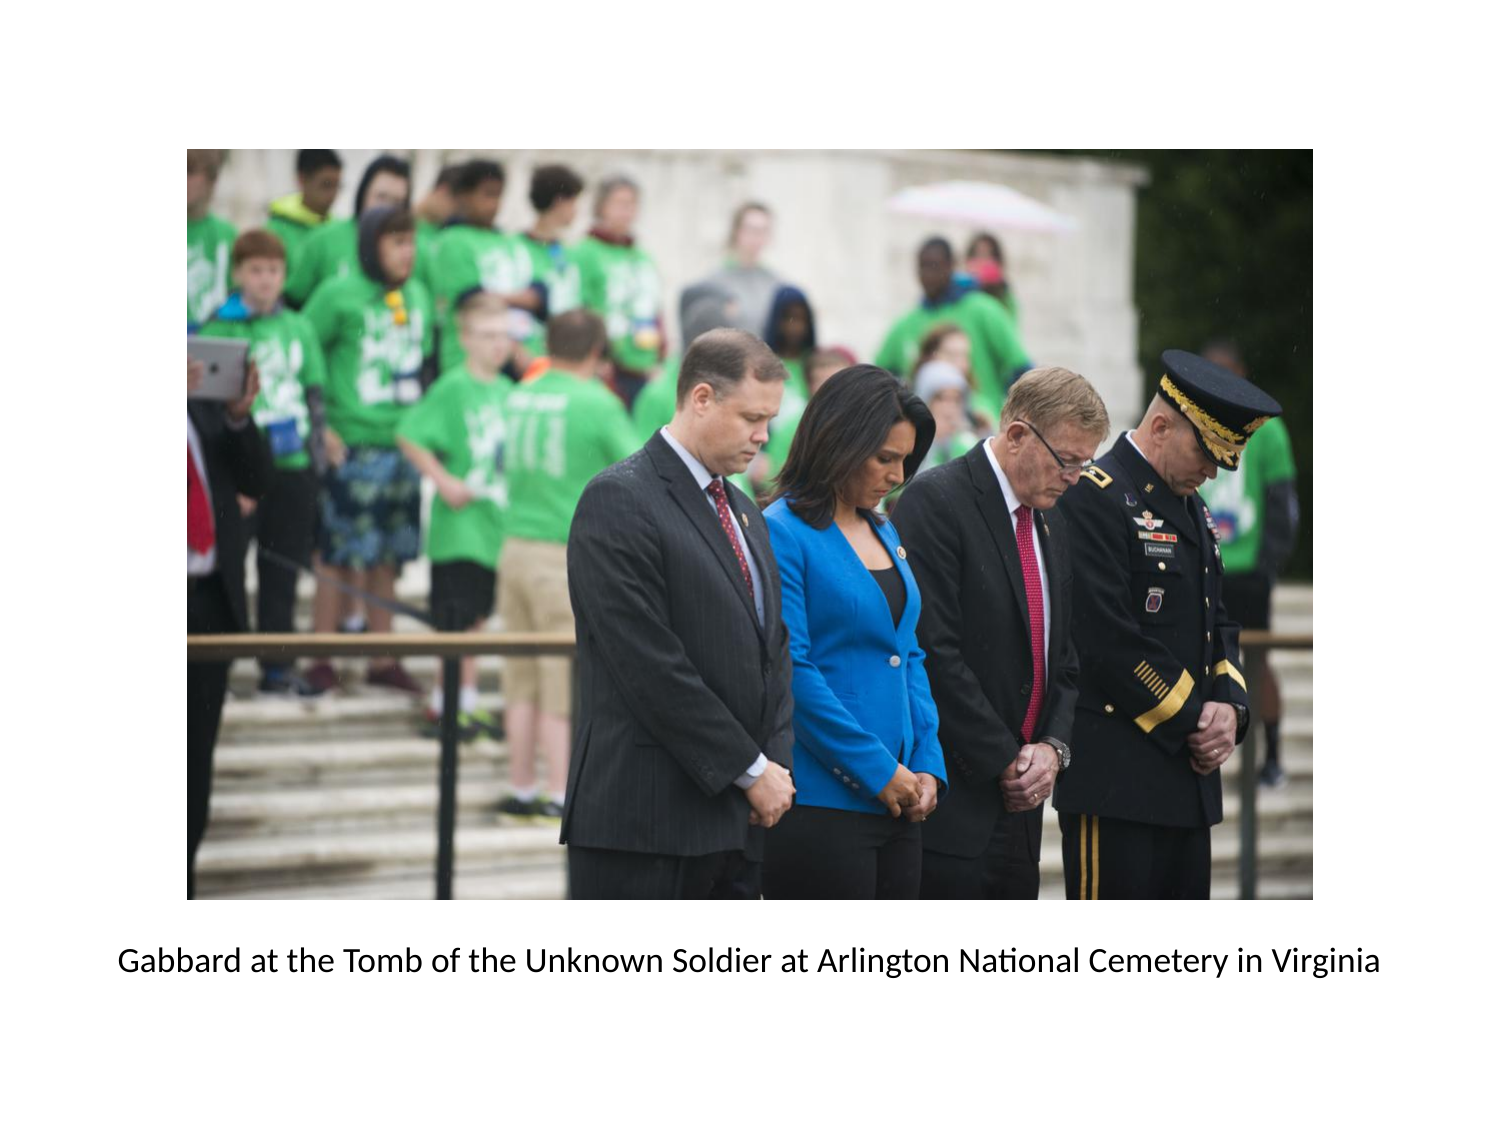

Gabbard at the Tomb of the Unknown Soldier at Arlington National Cemetery in Virginia